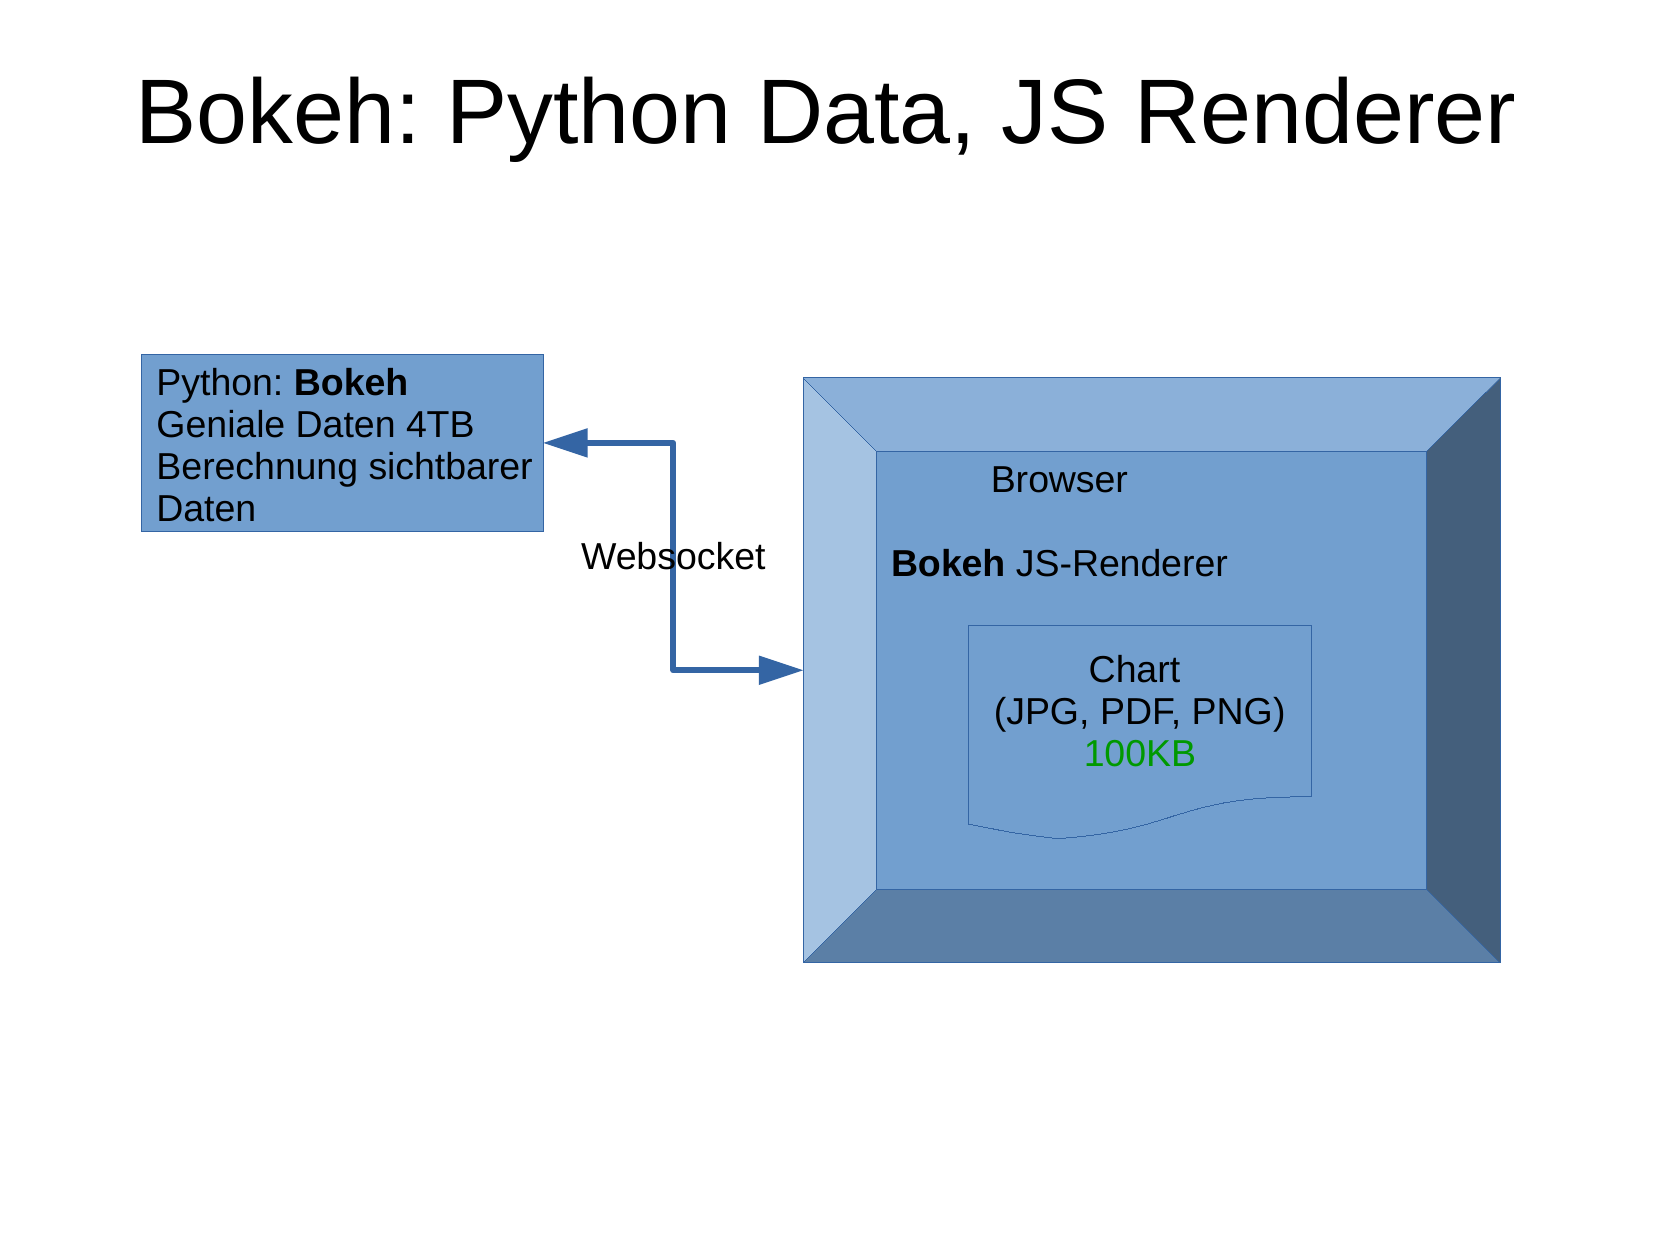

# Bokeh: Python Data, JS Renderer
Python: Bokeh
Geniale Daten 4TB
Berechnung sichtbarer
Daten
Browser
Bokeh JS-Renderer
Chart
(JPG, PDF, PNG)
100KB